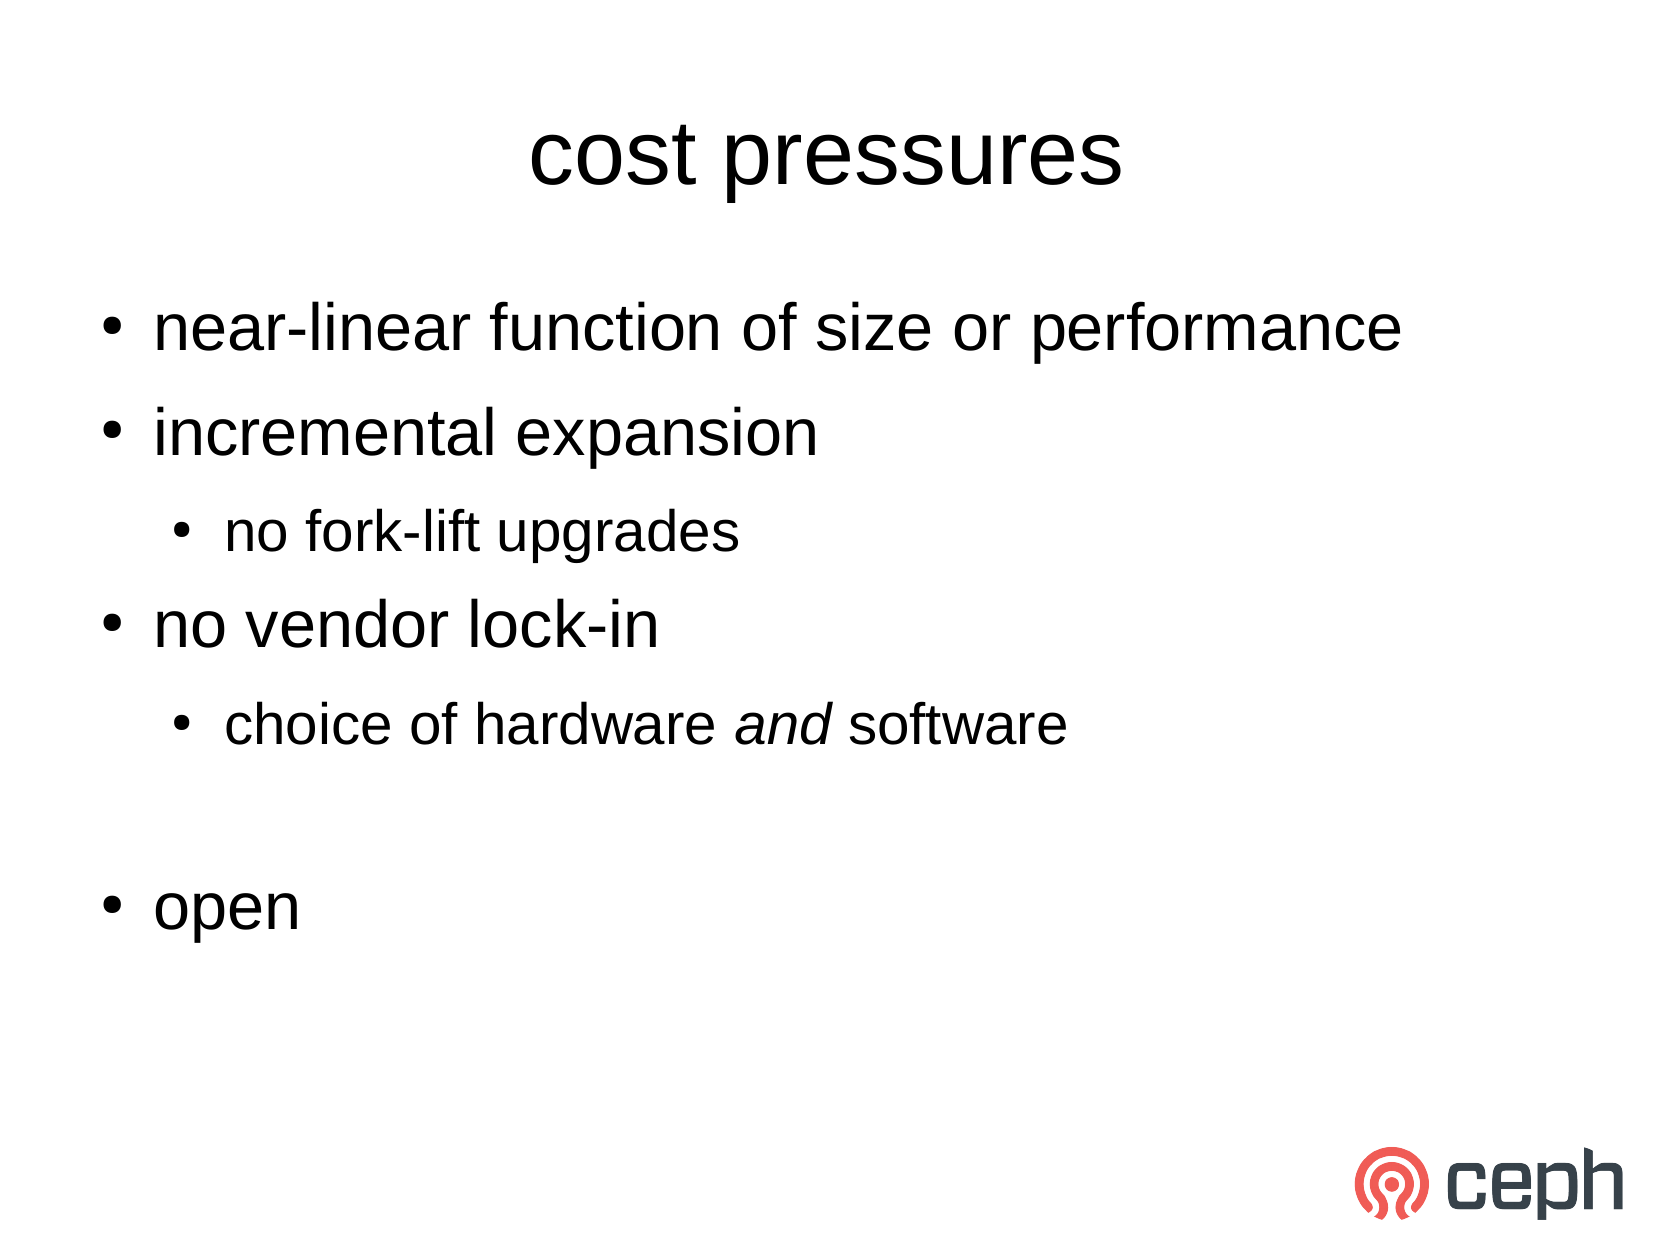

# cost pressures
near-linear function of size or performance
incremental expansion
no fork-lift upgrades
no vendor lock-in
choice of hardware and software
open